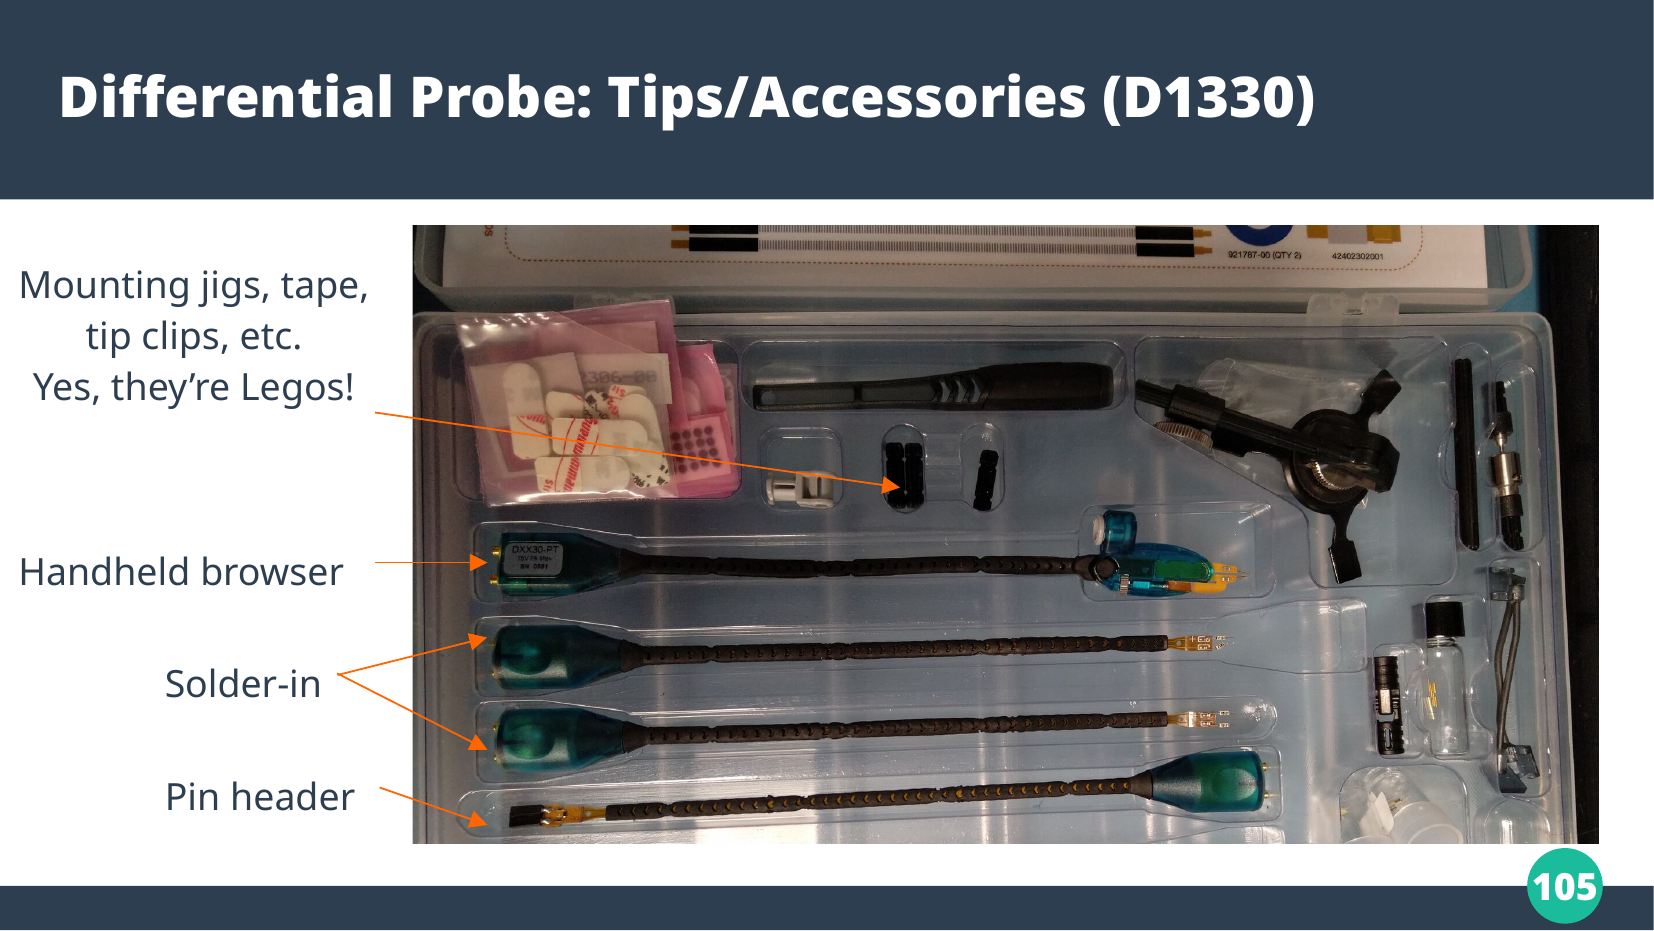

# Differential Probe: Tips/Accessories (D1330)
Mounting jigs, tape,
tip clips, etc.
Yes, they’re Legos!
Handheld browser
Solder-in
Pin header